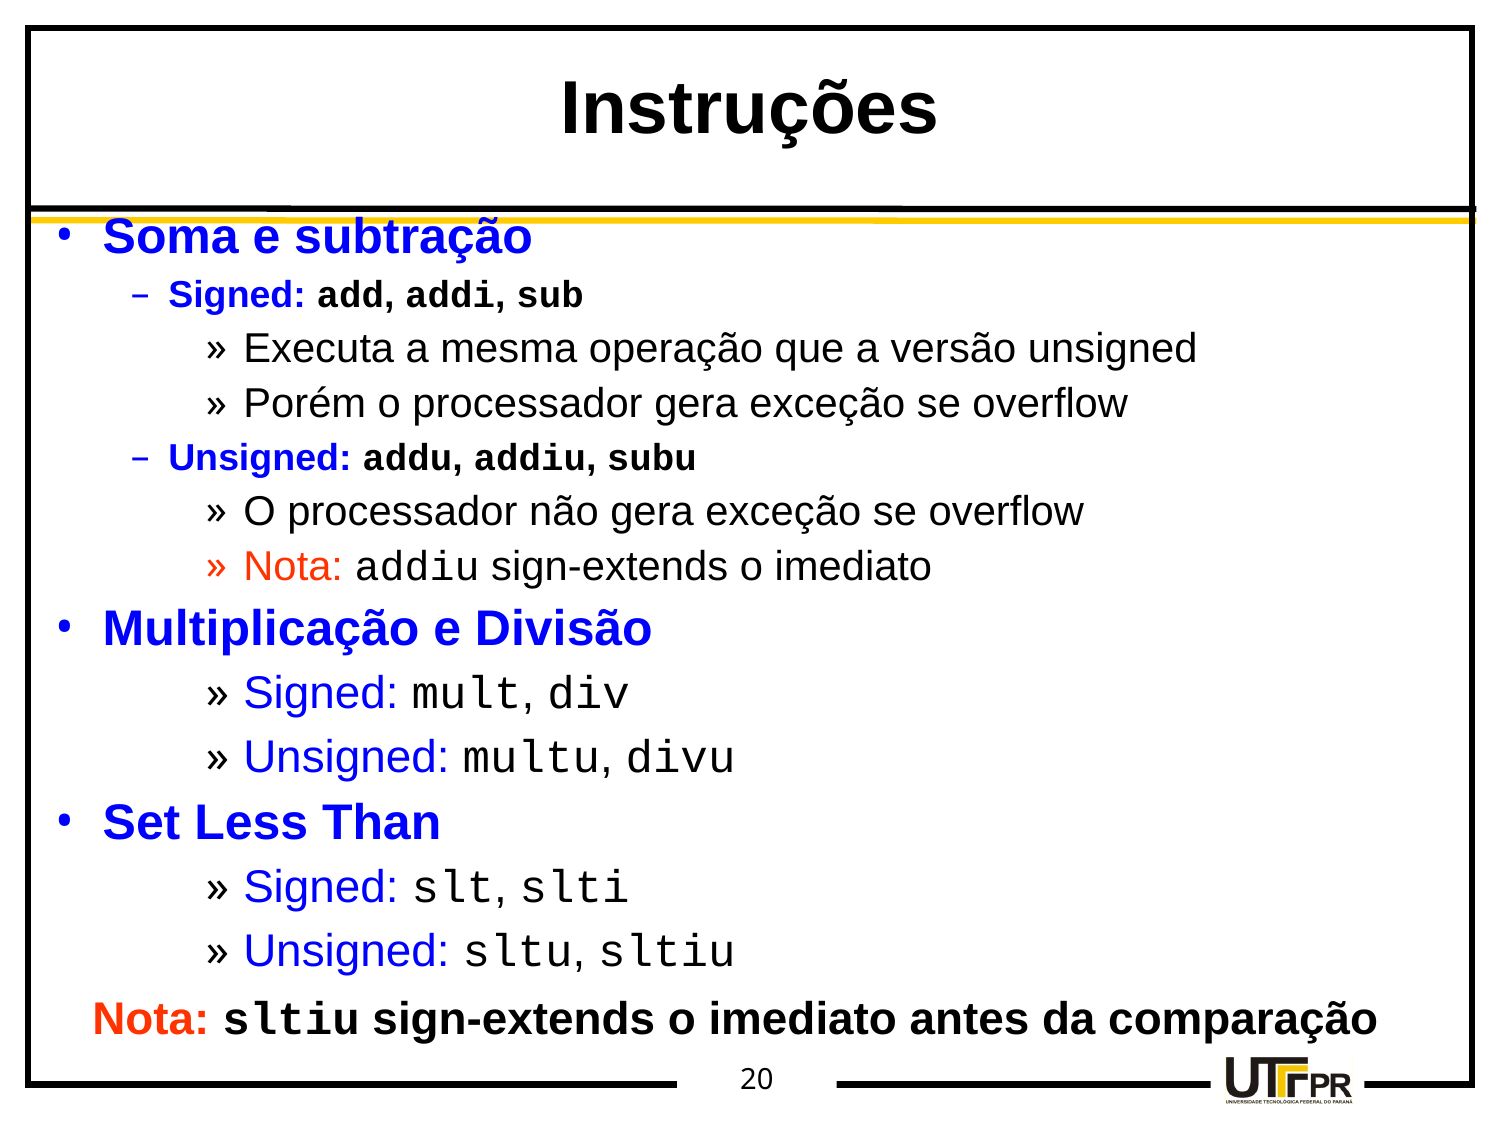

# Instruções
Soma e subtração
Signed: add, addi, sub
Executa a mesma operação que a versão unsigned
Porém o processador gera exceção se overflow
Unsigned: addu, addiu, subu
O processador não gera exceção se overflow
Nota: addiu sign-extends o imediato
Multiplicação e Divisão
Signed: mult, div
Unsigned: multu, divu
Set Less Than
Signed: slt, slti
Unsigned: sltu, sltiu
Nota: sltiu sign-extends o imediato antes da comparação